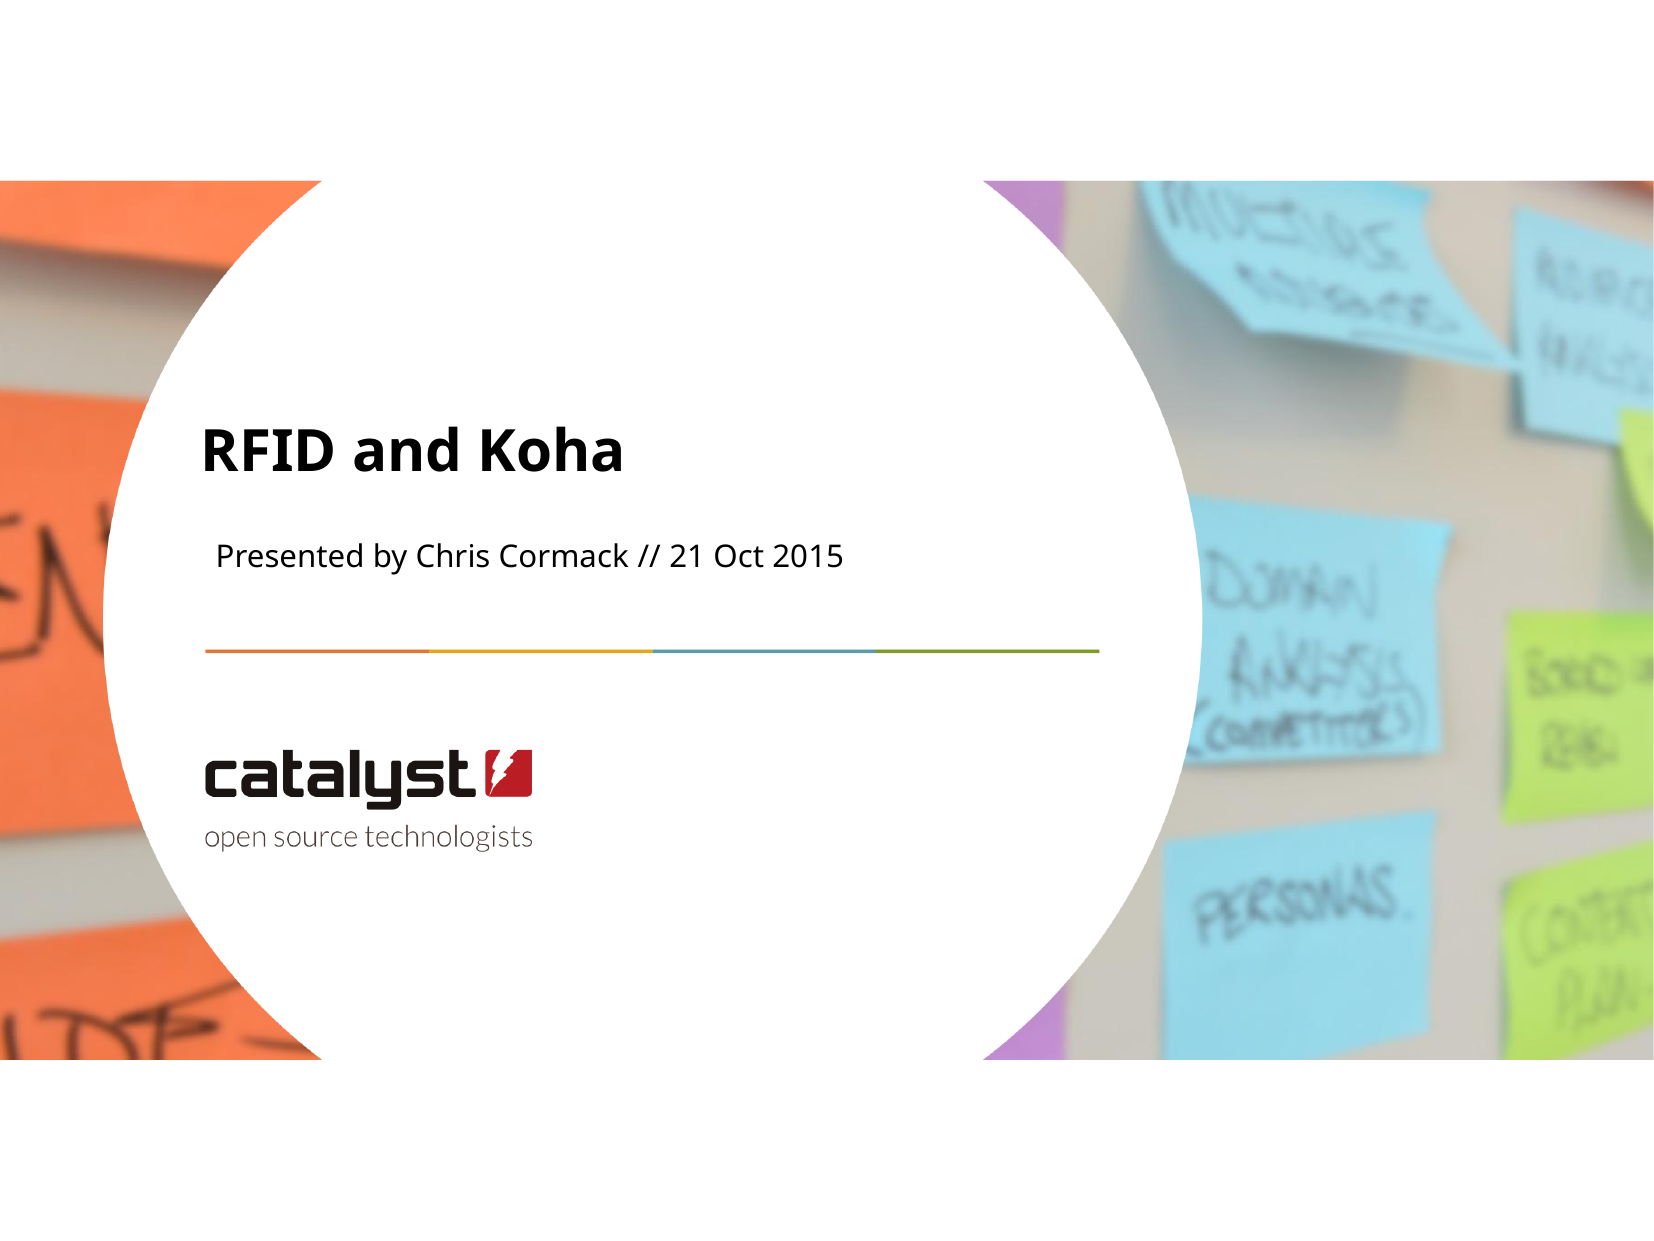

# RFID and Koha
Presented by Chris Cormack // 21 Oct 2015